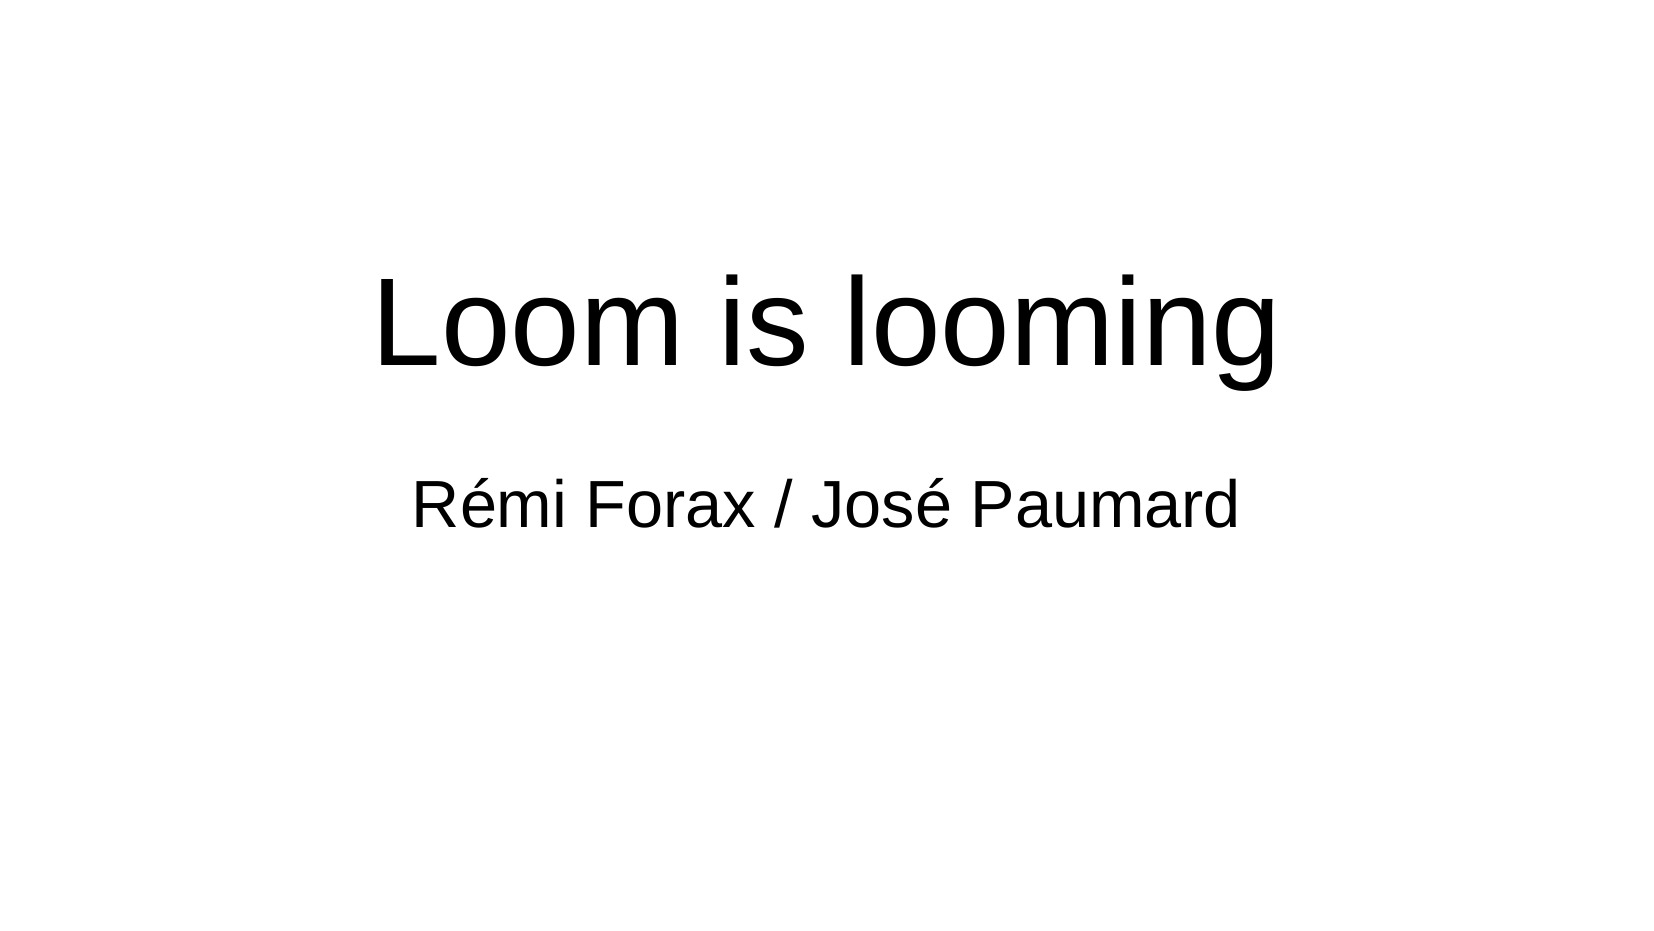

# Loom is looming Rémi Forax / José Paumard